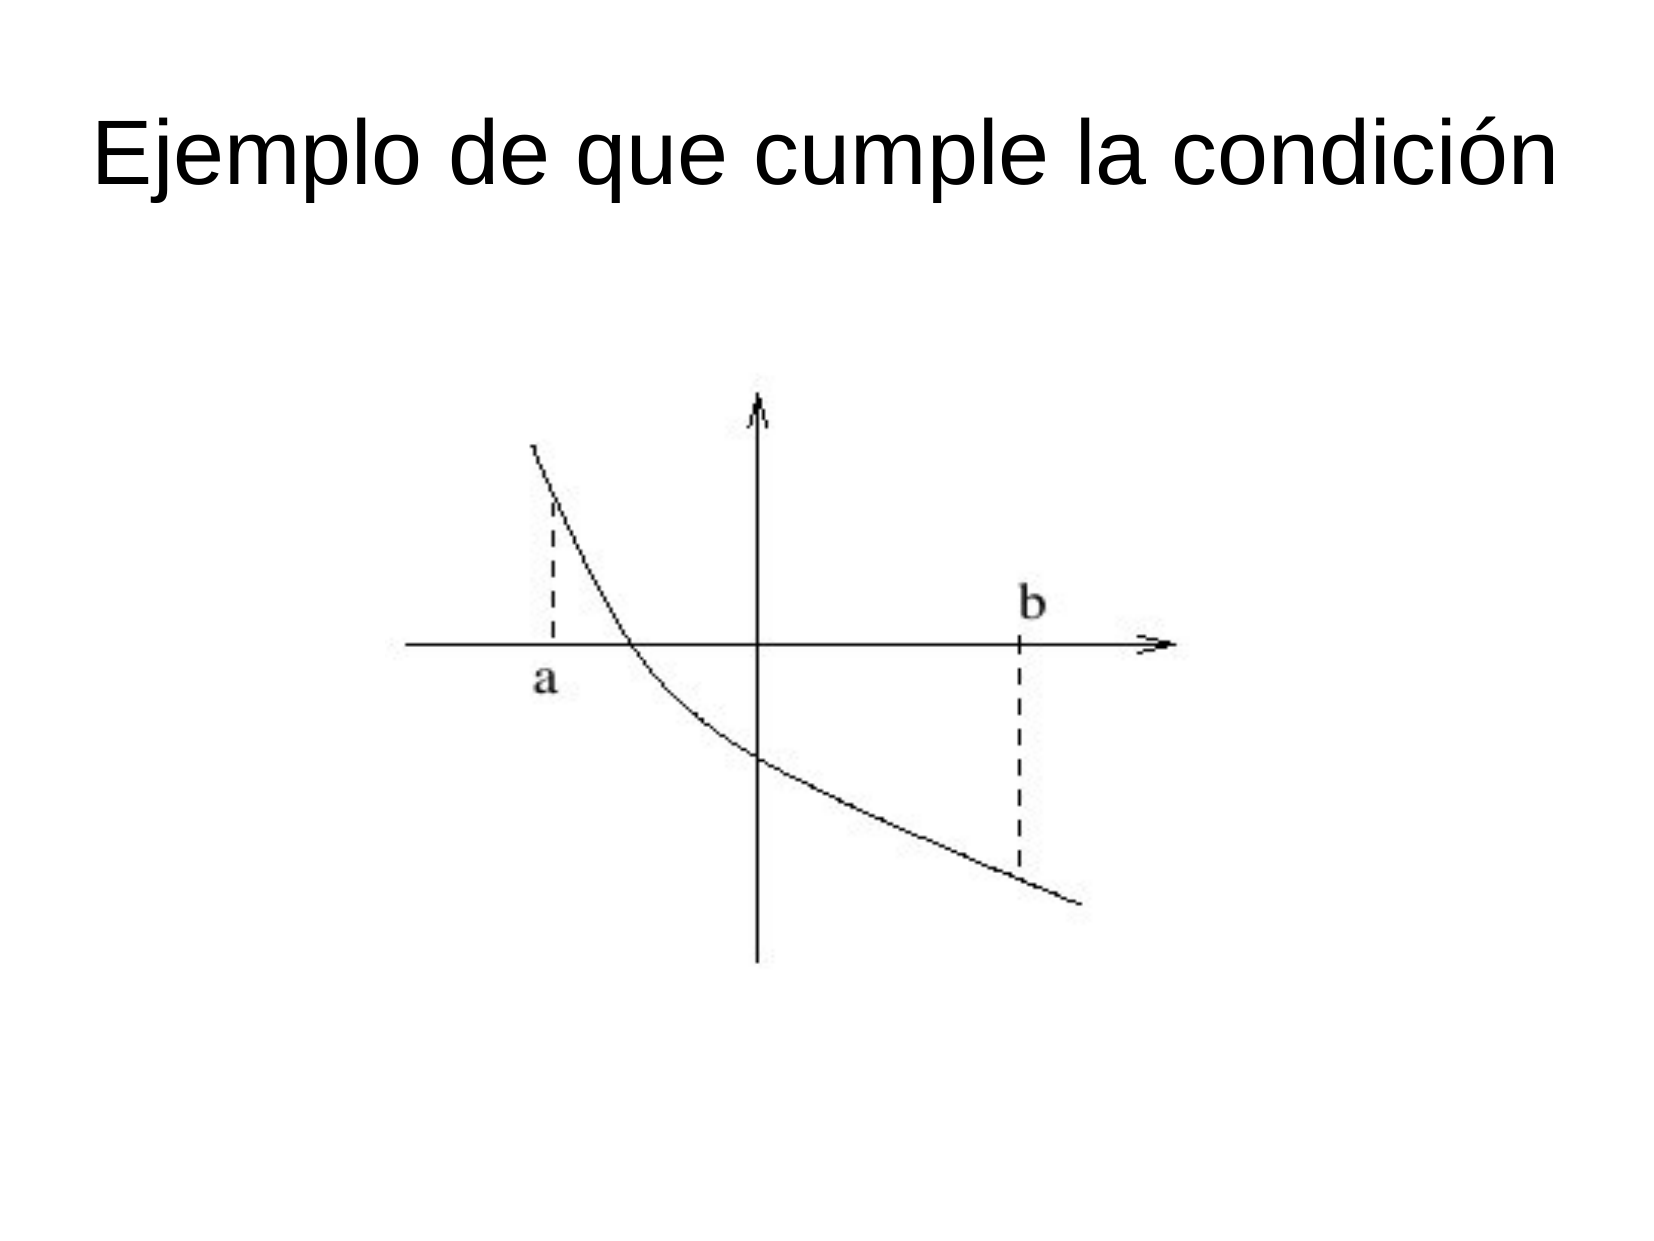

# Ejemplo de que cumple la condición